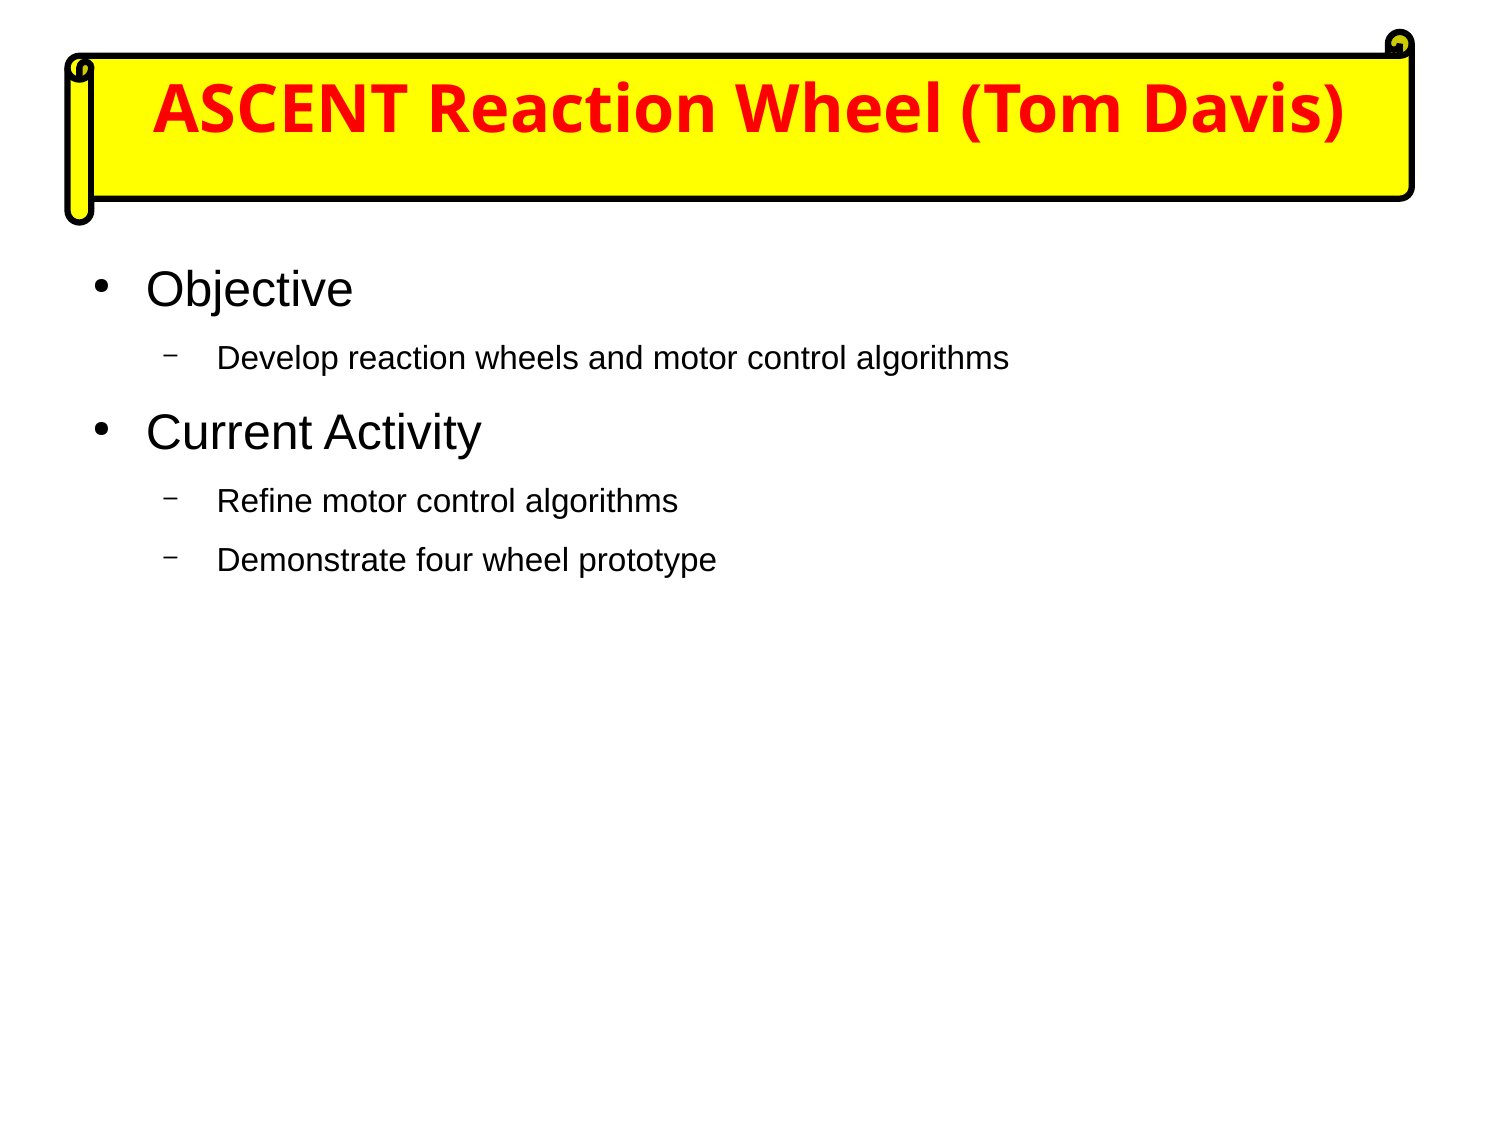

ASCENT Reaction Wheel (Tom Davis)
# Objective
Develop reaction wheels and motor control algorithms
Current Activity
Refine motor control algorithms
Demonstrate four wheel prototype